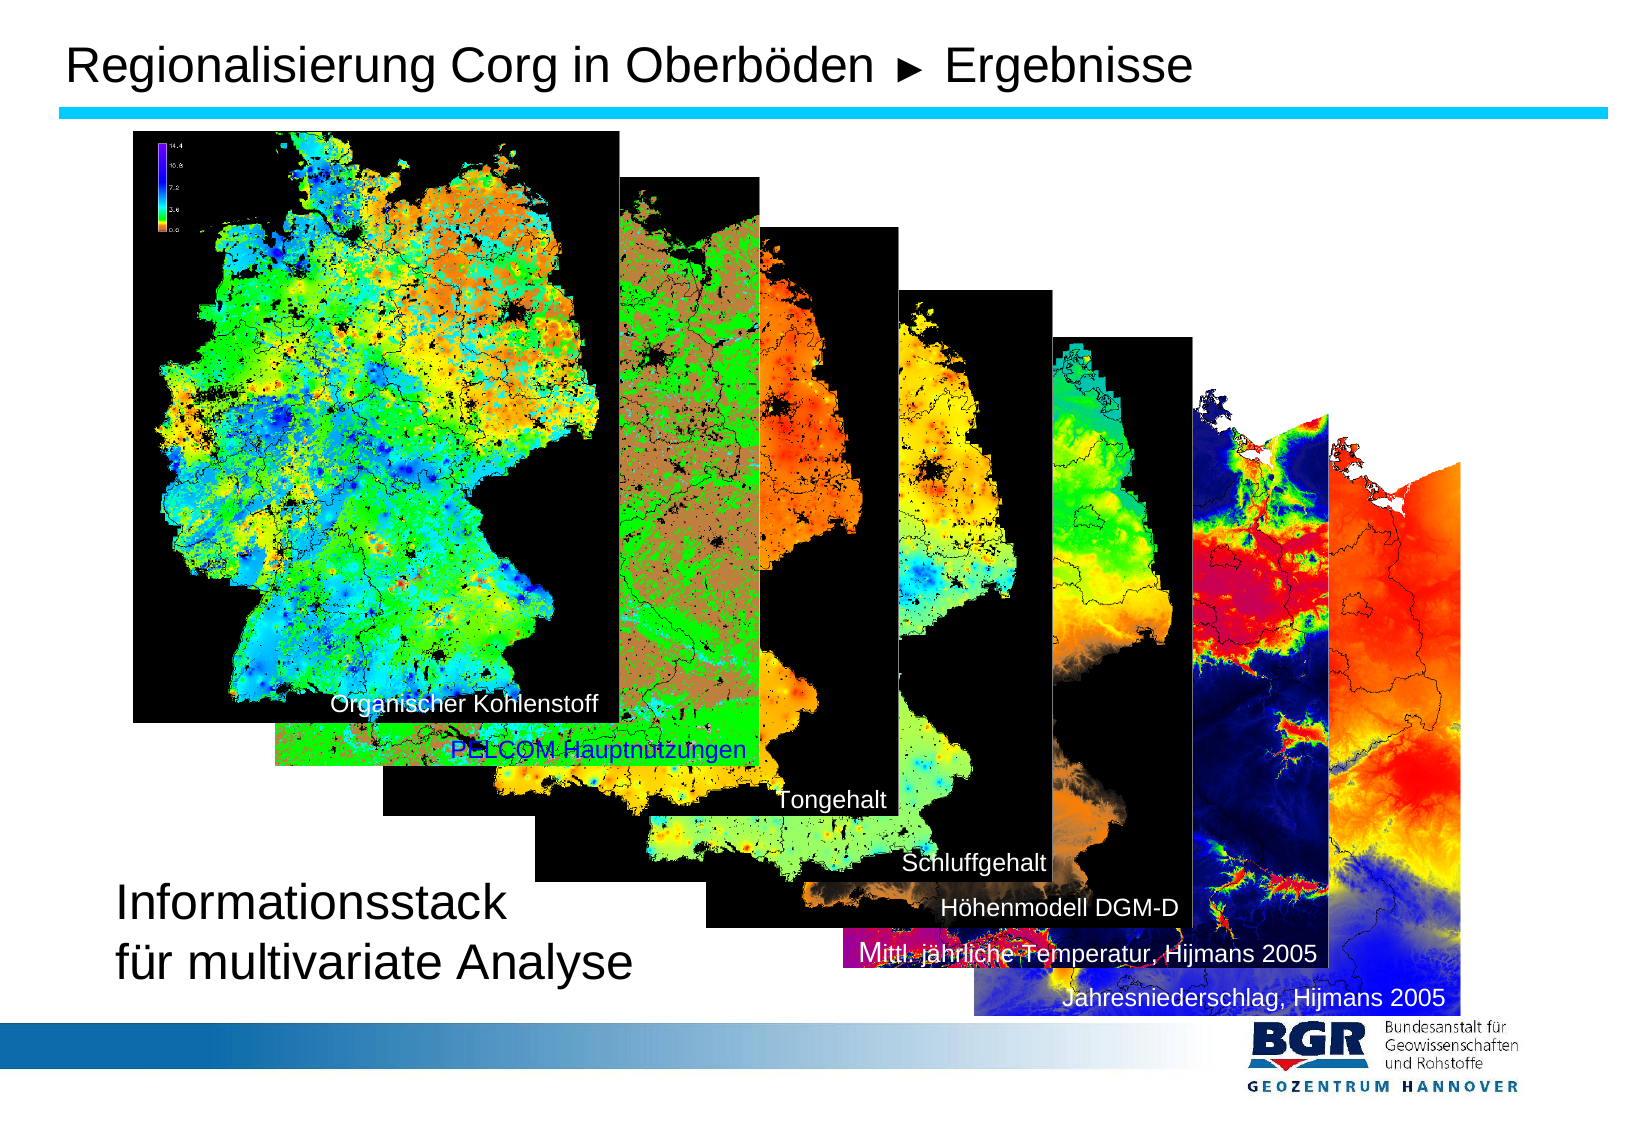

Regionalisierung Corg in Oberböden ► Ergebnisse
Organischer Kohlenstoff
PELCOM Hauptnutzungen
Tongehalt
Schluffgehalt
Höhenmodell DGM-D
Mittl. jährliche Temperatur, Hijmans 2005
Jahresniederschlag, Hijmans 2005
Informationsstack
für multivariate Analyse